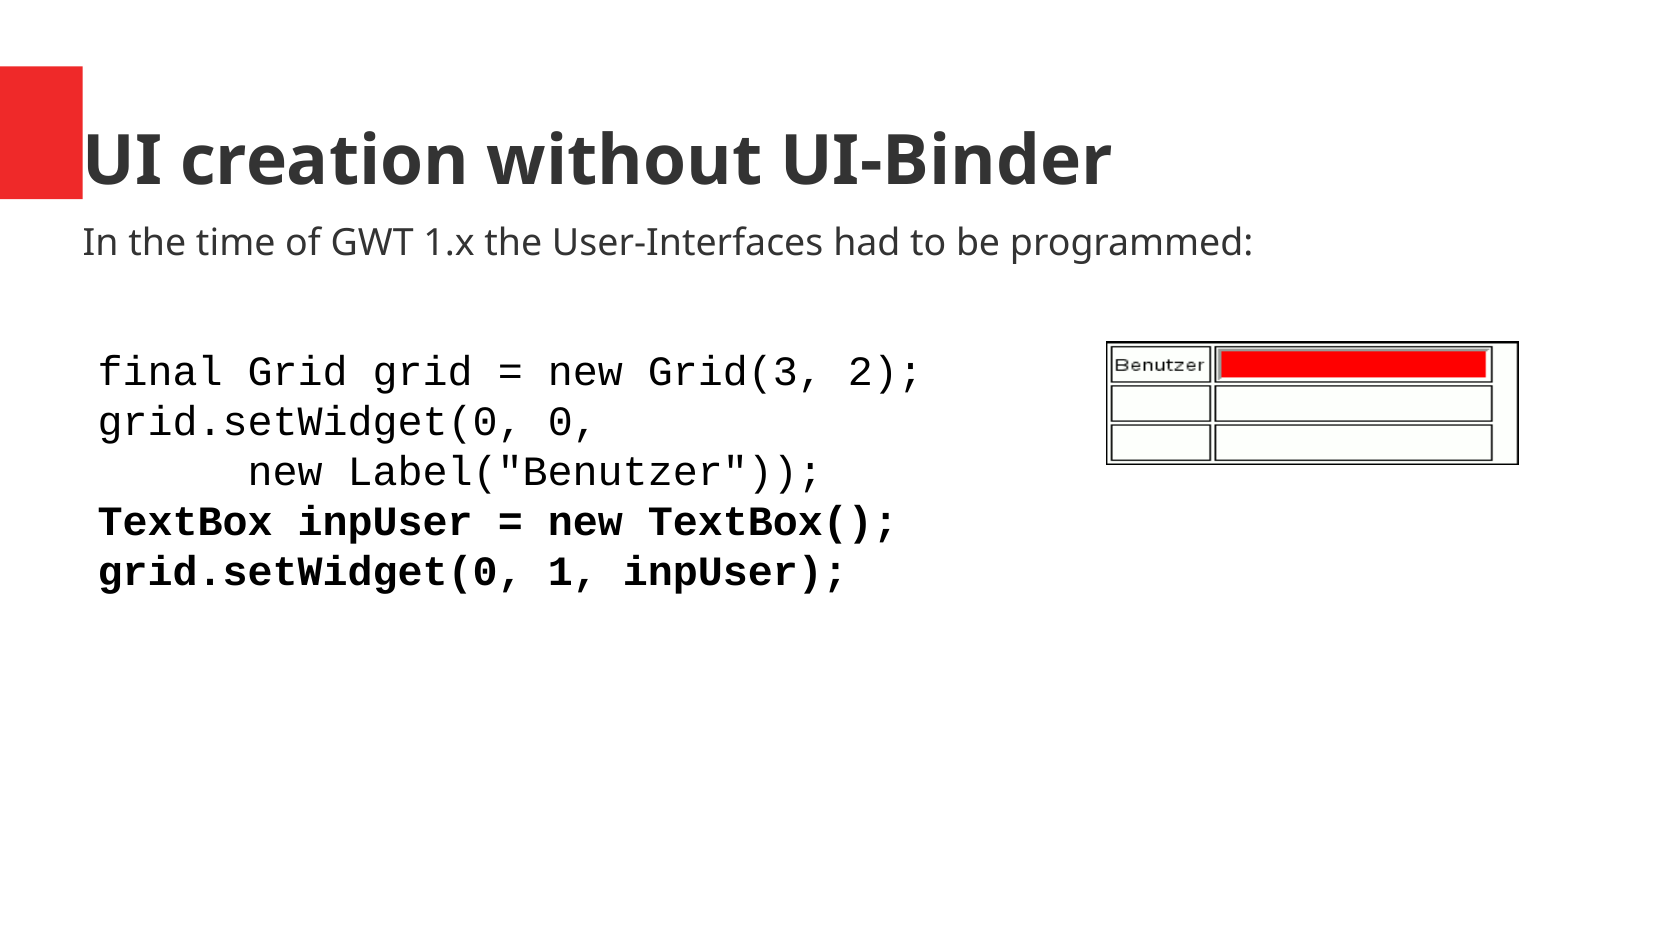

# UI creation without UI-Binder
In the time of GWT 1.x the User-Interfaces had to be programmed:
final Grid grid = new Grid(3, 2);
grid.setWidget(0, 0,
	new Label("Benutzer"));
TextBox inpUser = new TextBox();
grid.setWidget(0, 1, inpUser);